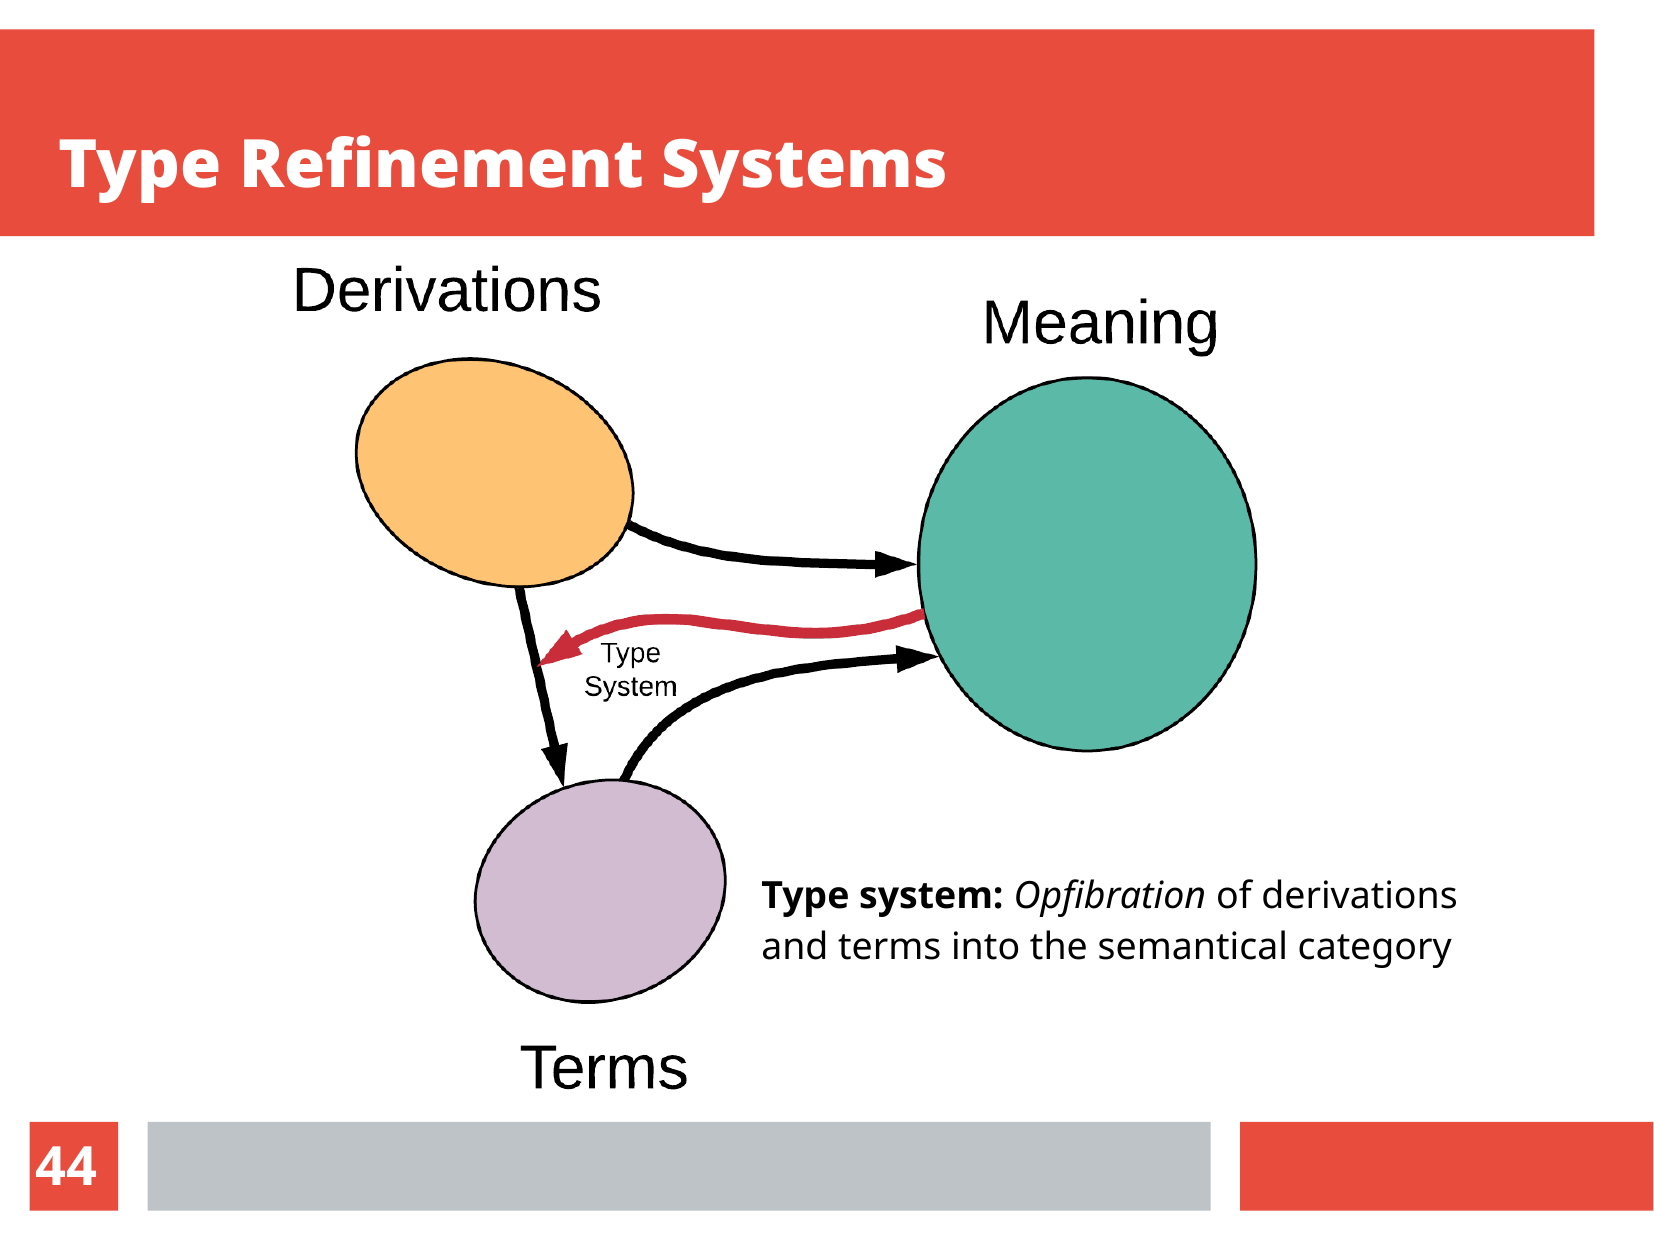

# Type Refinement Systems
Type system: Opfibration of derivations
and terms into the semantical category
44
129